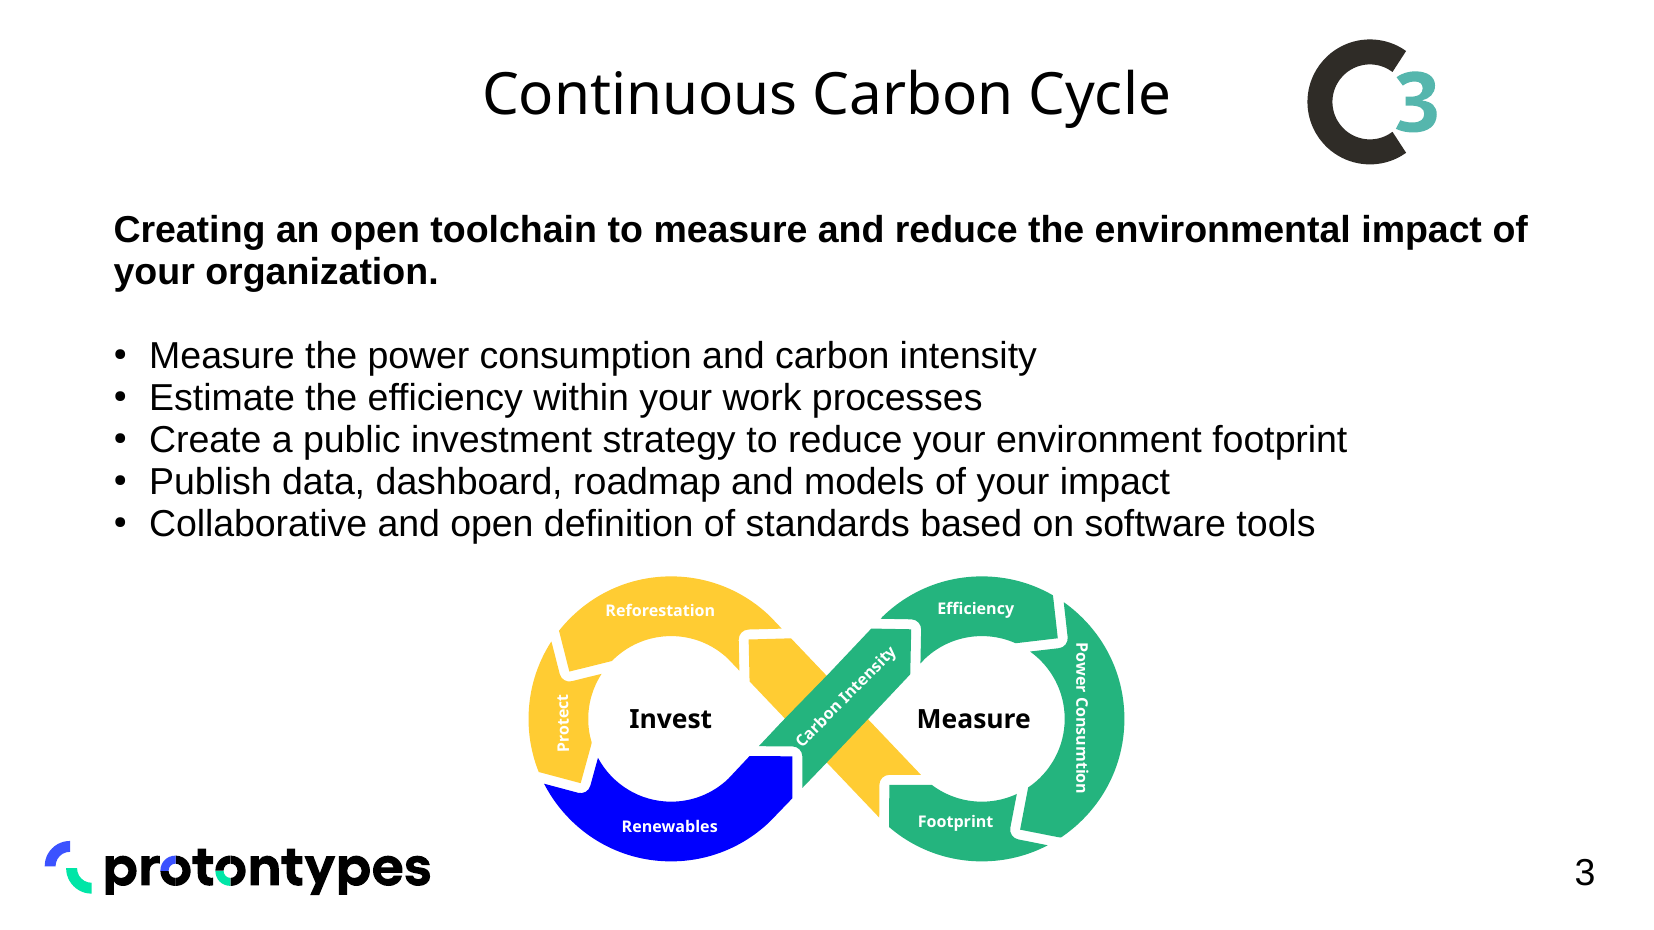

# Continuous Carbon Cycle
Creating an open toolchain to measure and reduce the environmental impact of your organization.
Measure the power consumption and carbon intensity
Estimate the efficiency within your work processes
Create a public investment strategy to reduce your environment footprint
Publish data, dashboard, roadmap and models of your impact
Collaborative and open definition of standards based on software tools
3